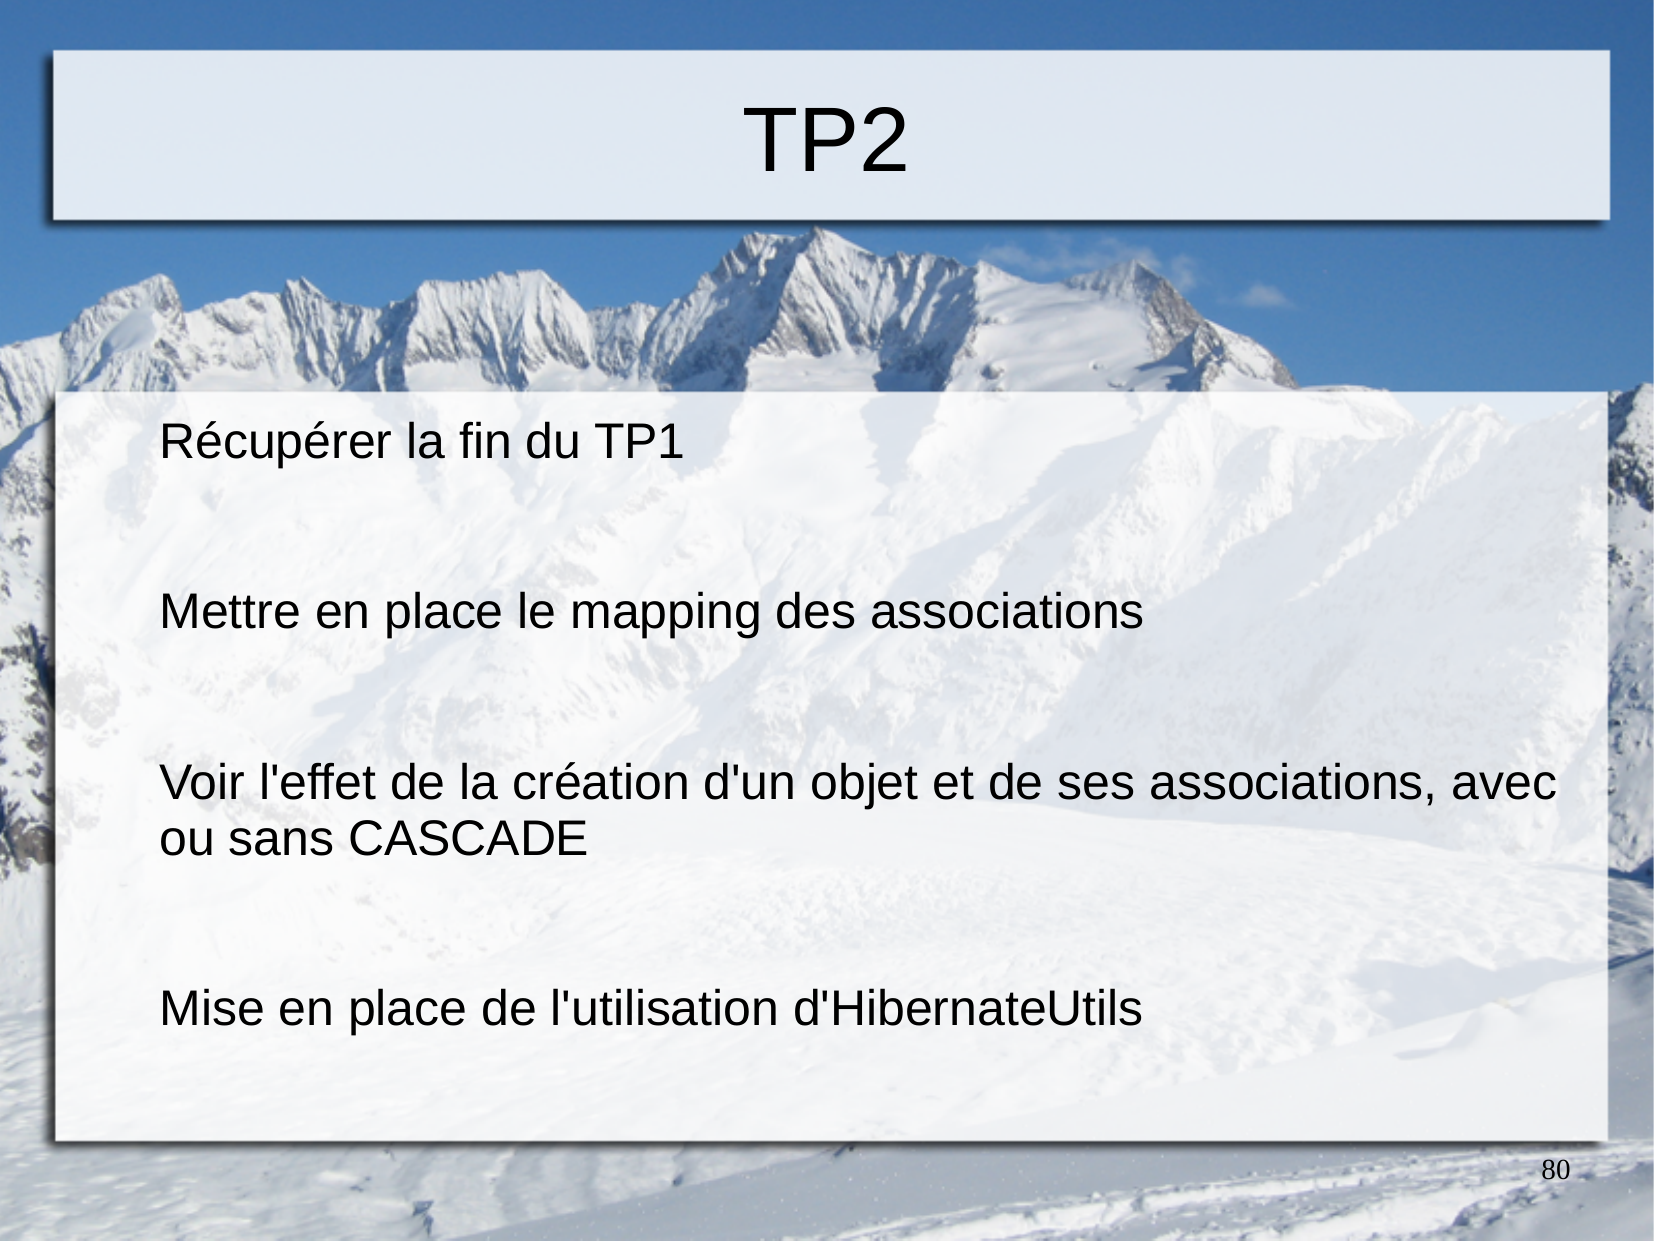

# TP2
Récupérer la fin du TP1
Mettre en place le mapping des associations
Voir l'effet de la création d'un objet et de ses associations, avec ou sans CASCADE
Mise en place de l'utilisation d'HibernateUtils
80